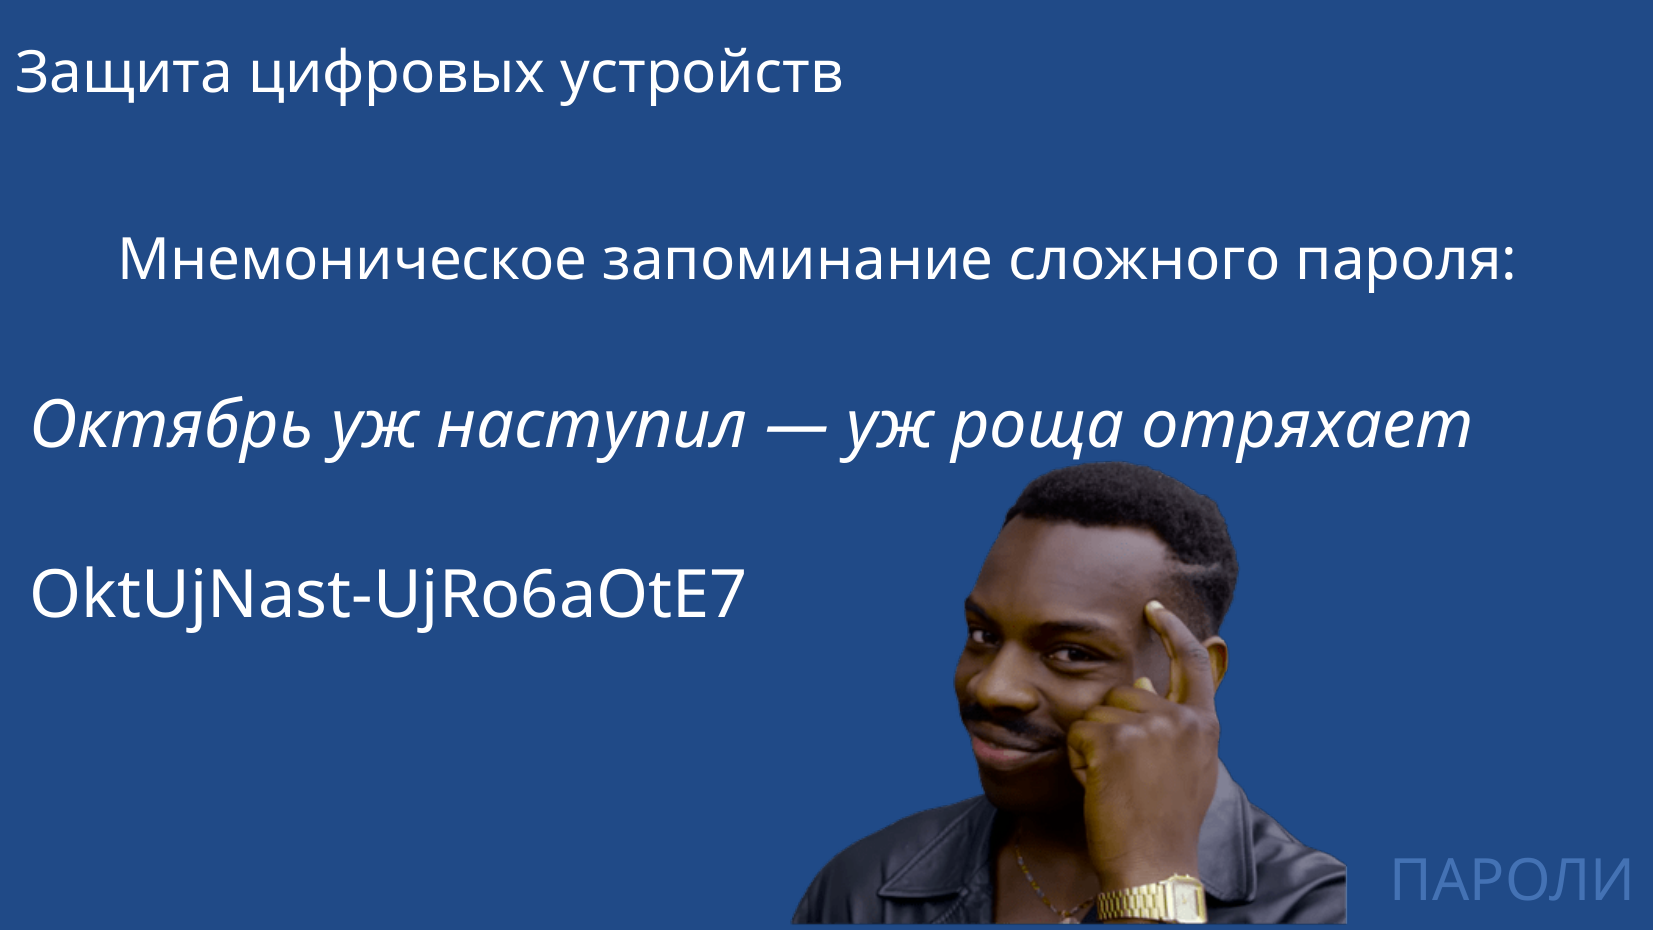

Защита цифровых устройств
Мнемоническое запоминание сложного пароля:
Октябрь уж наступил — уж роща отряхает
OktUjNast-UjRo6aOtE7
ПАРОЛИ